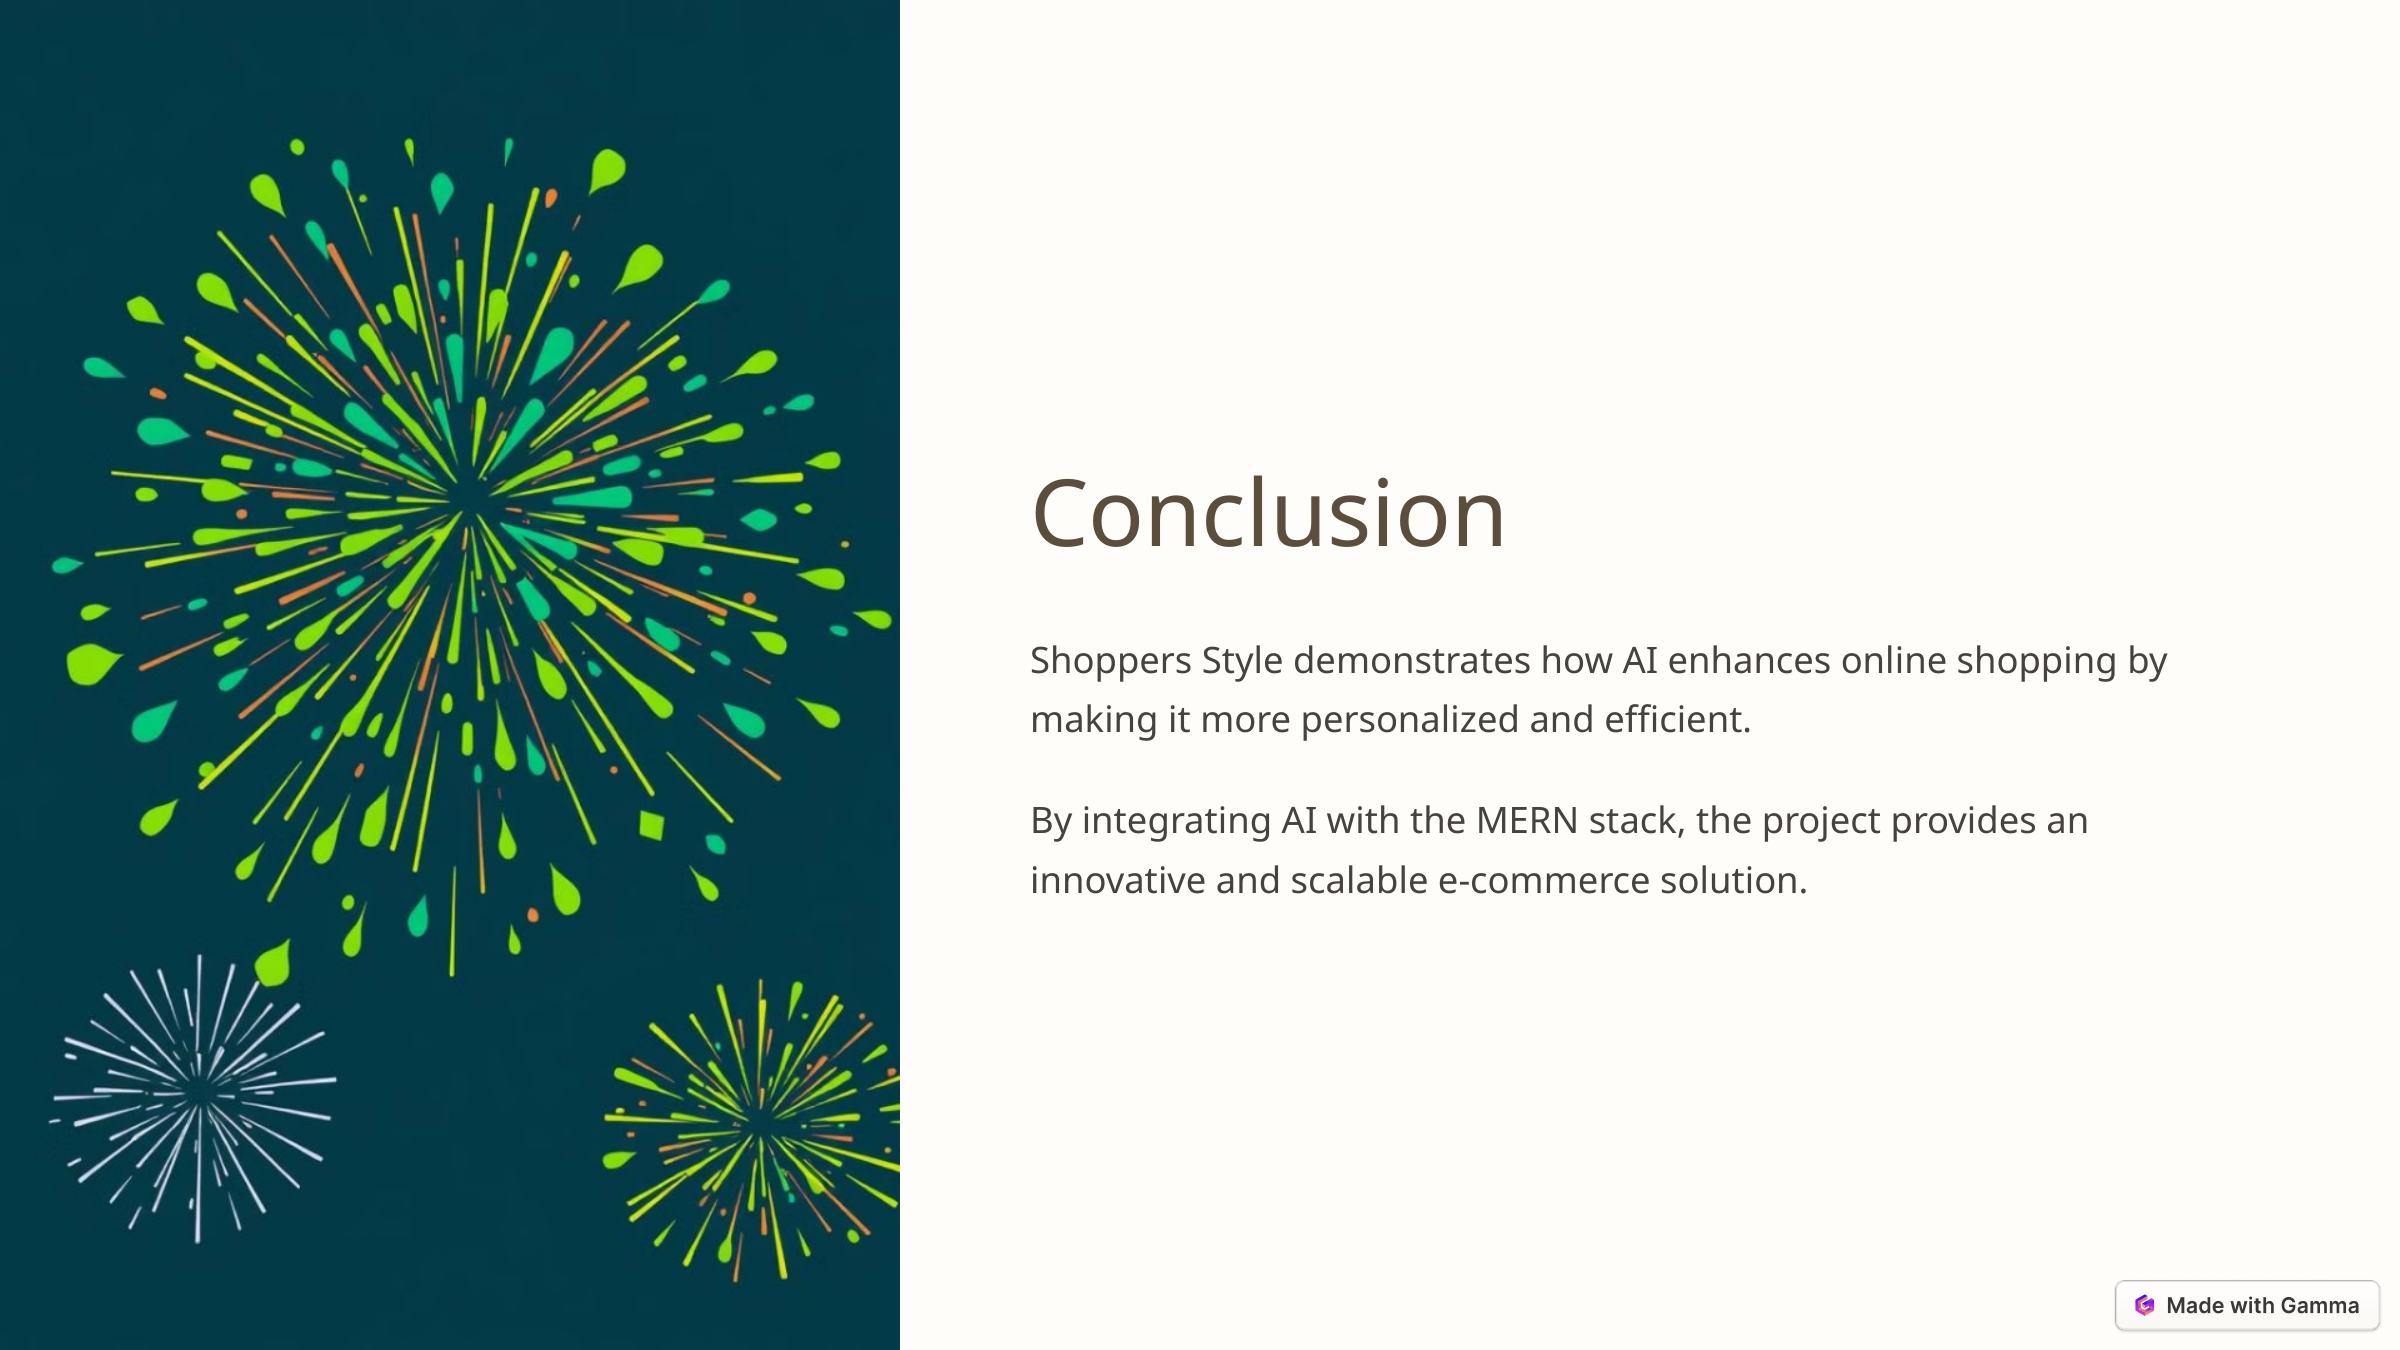

Conclusion
Shoppers Style demonstrates how AI enhances online shopping by making it more personalized and efficient.
By integrating AI with the MERN stack, the project provides an innovative and scalable e-commerce solution.